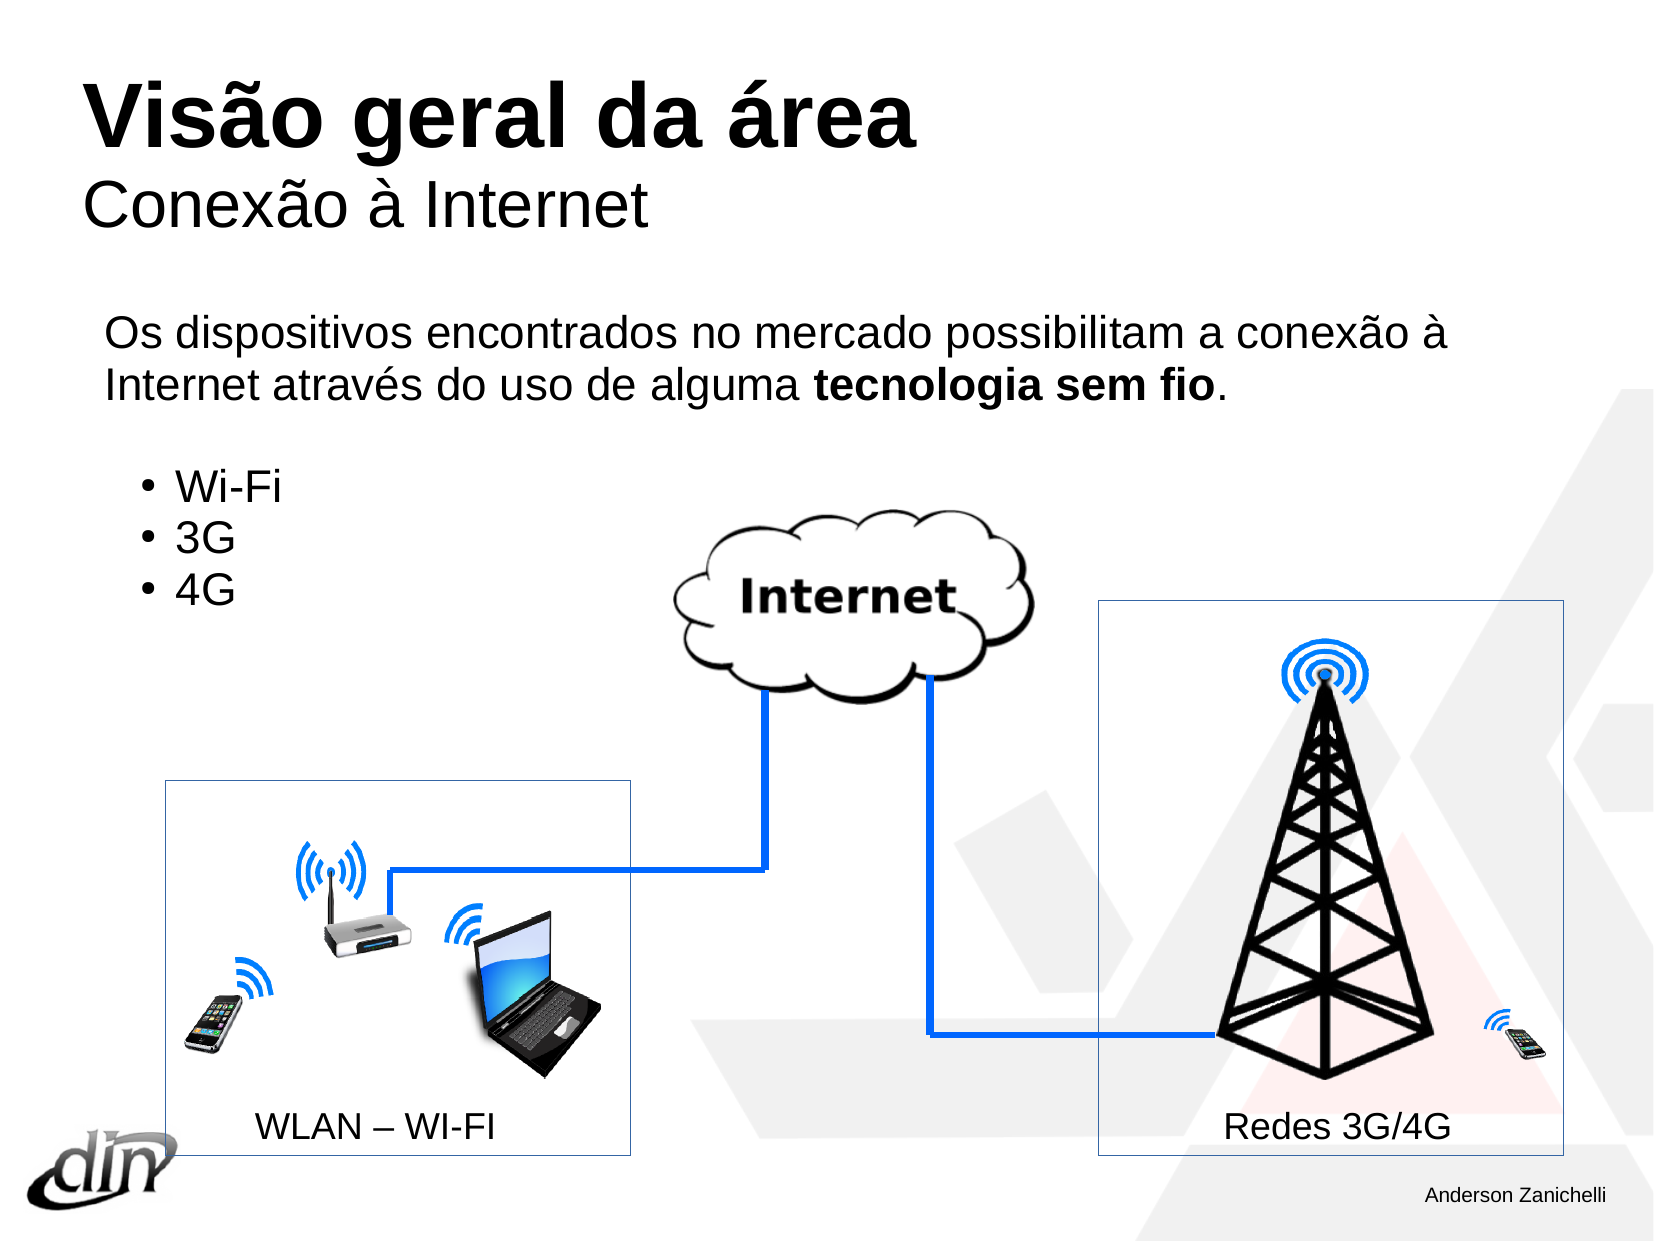

# Visão geral da área Conexão à Internet
Os dispositivos encontrados no mercado possibilitam a conexão à
Internet através do uso de alguma tecnologia sem fio.
Wi-Fi
3G
4G
WLAN – WI-FI
Redes 3G/4G
Anderson Zanichelli